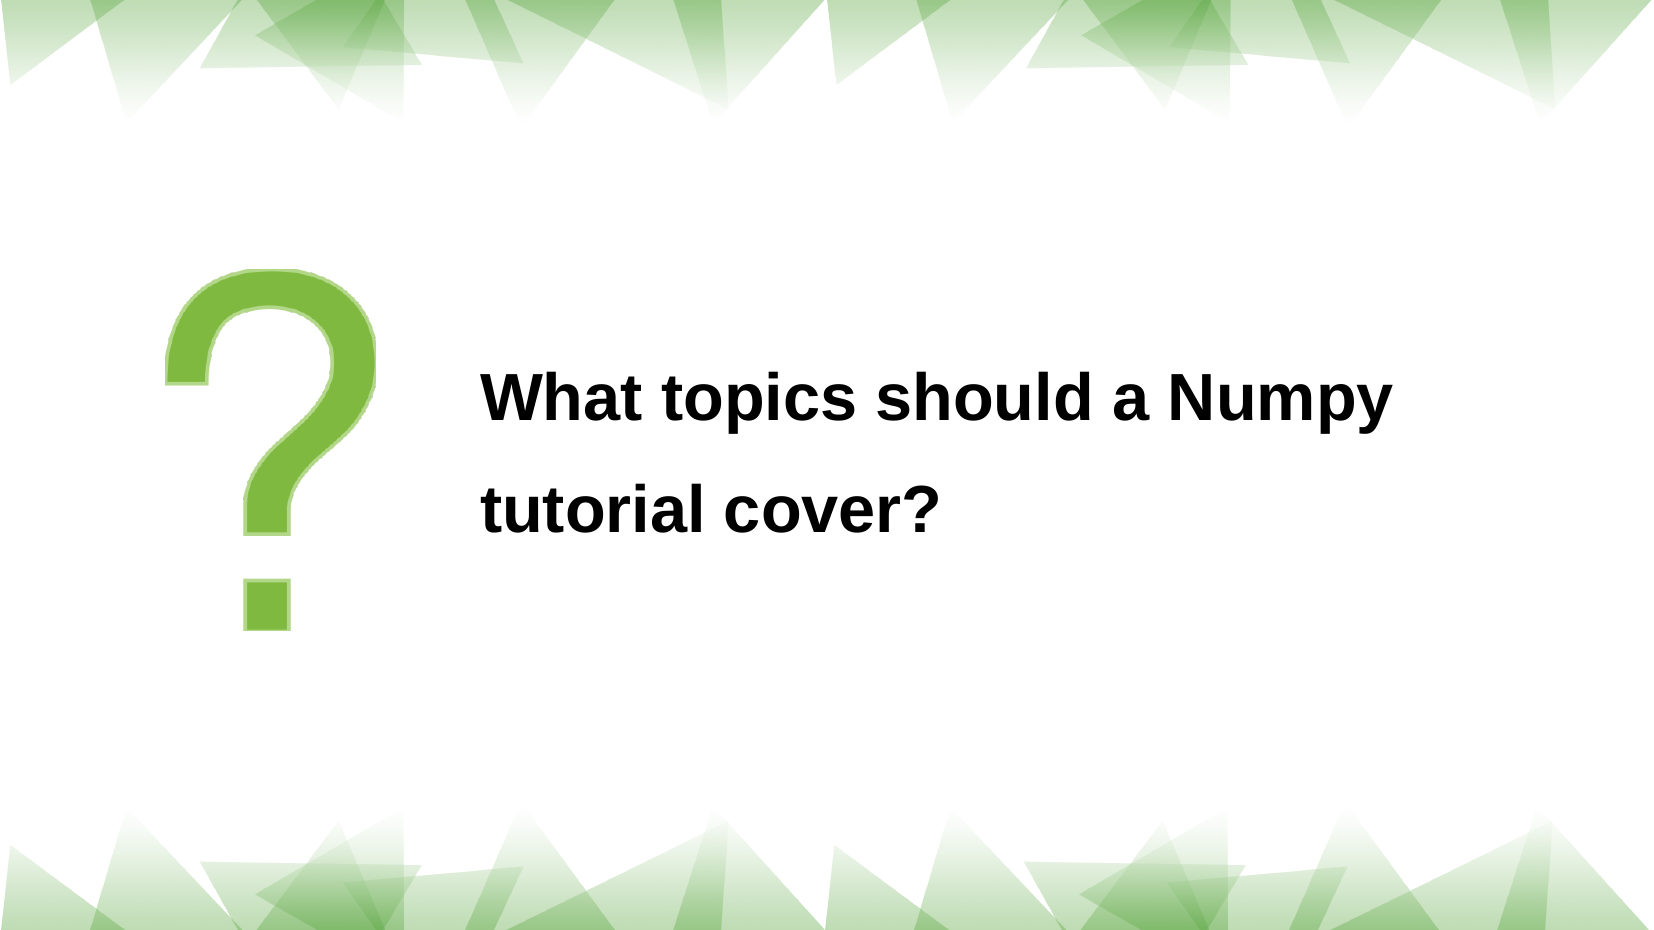

# What topics should a Numpy tutorial cover?